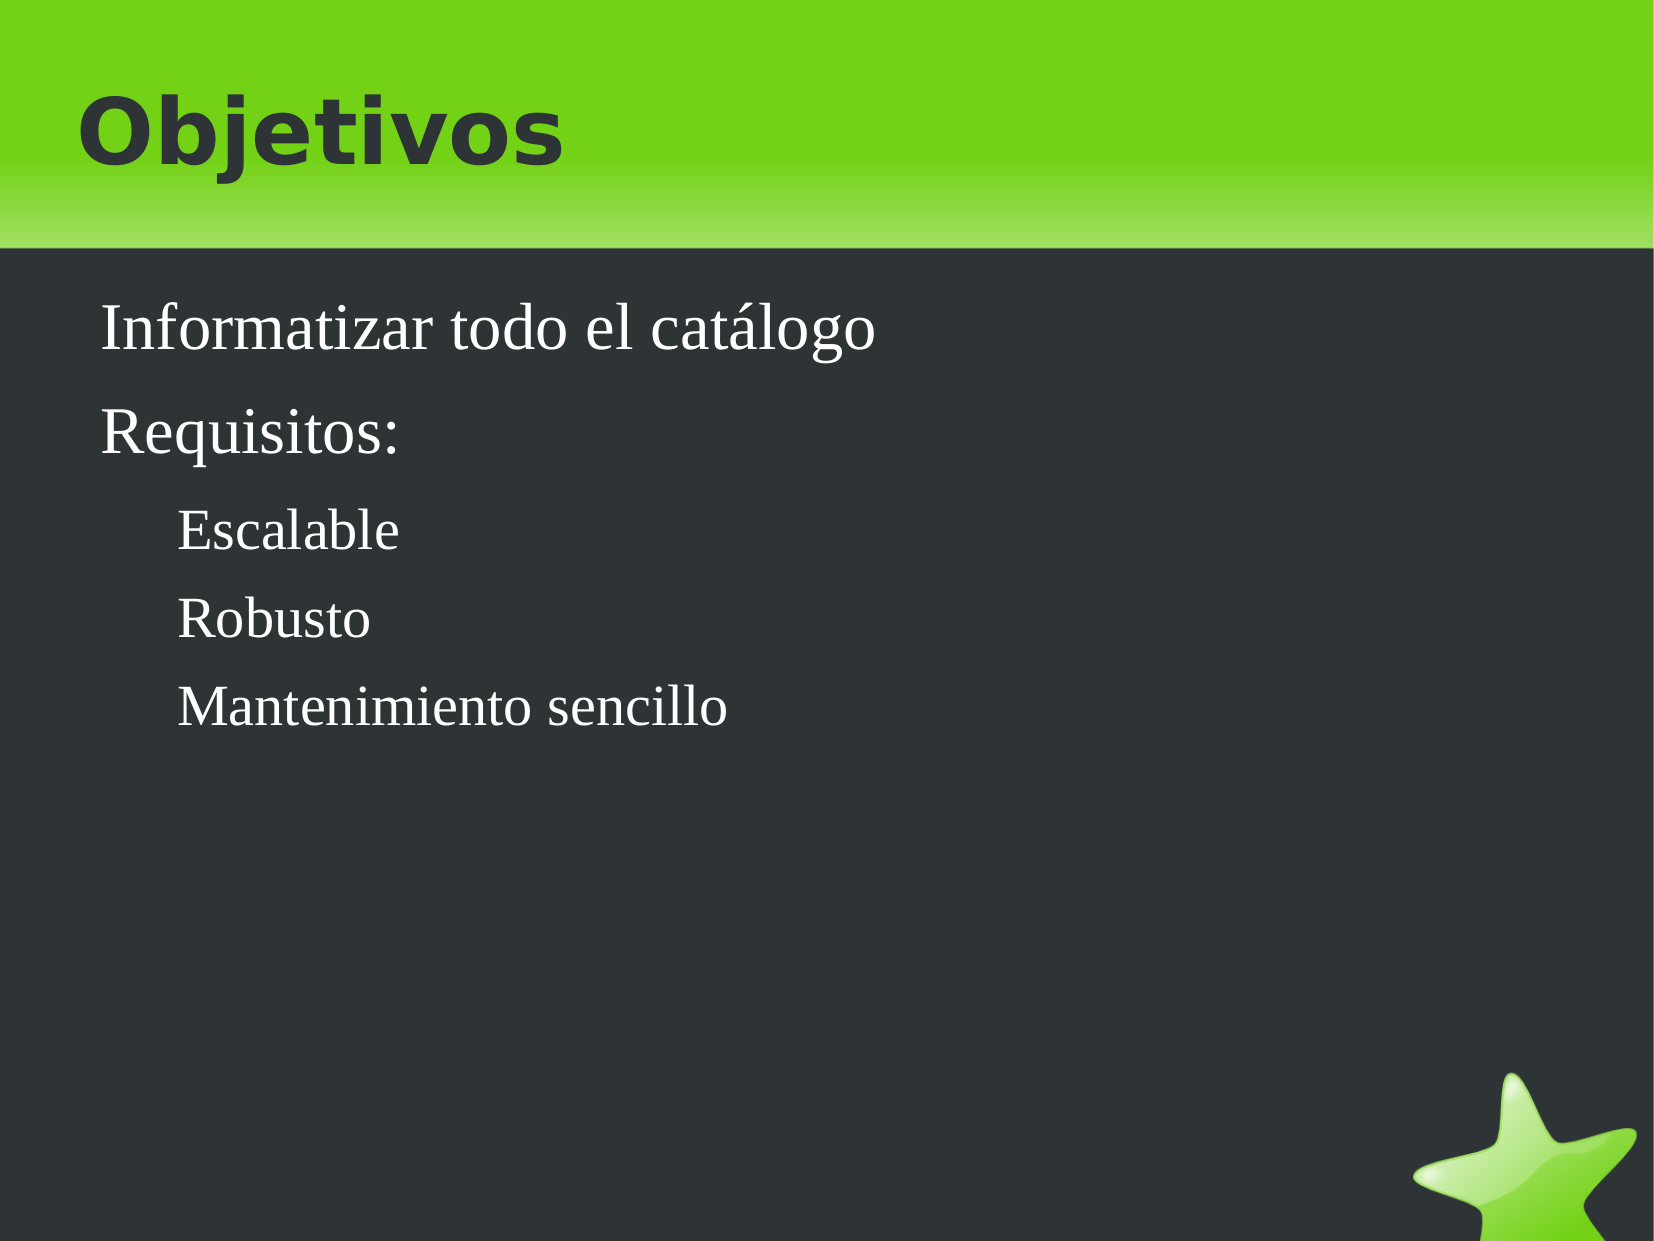

# Objetivos
Informatizar todo el catálogo
Requisitos:
Escalable
Robusto
Mantenimiento sencillo